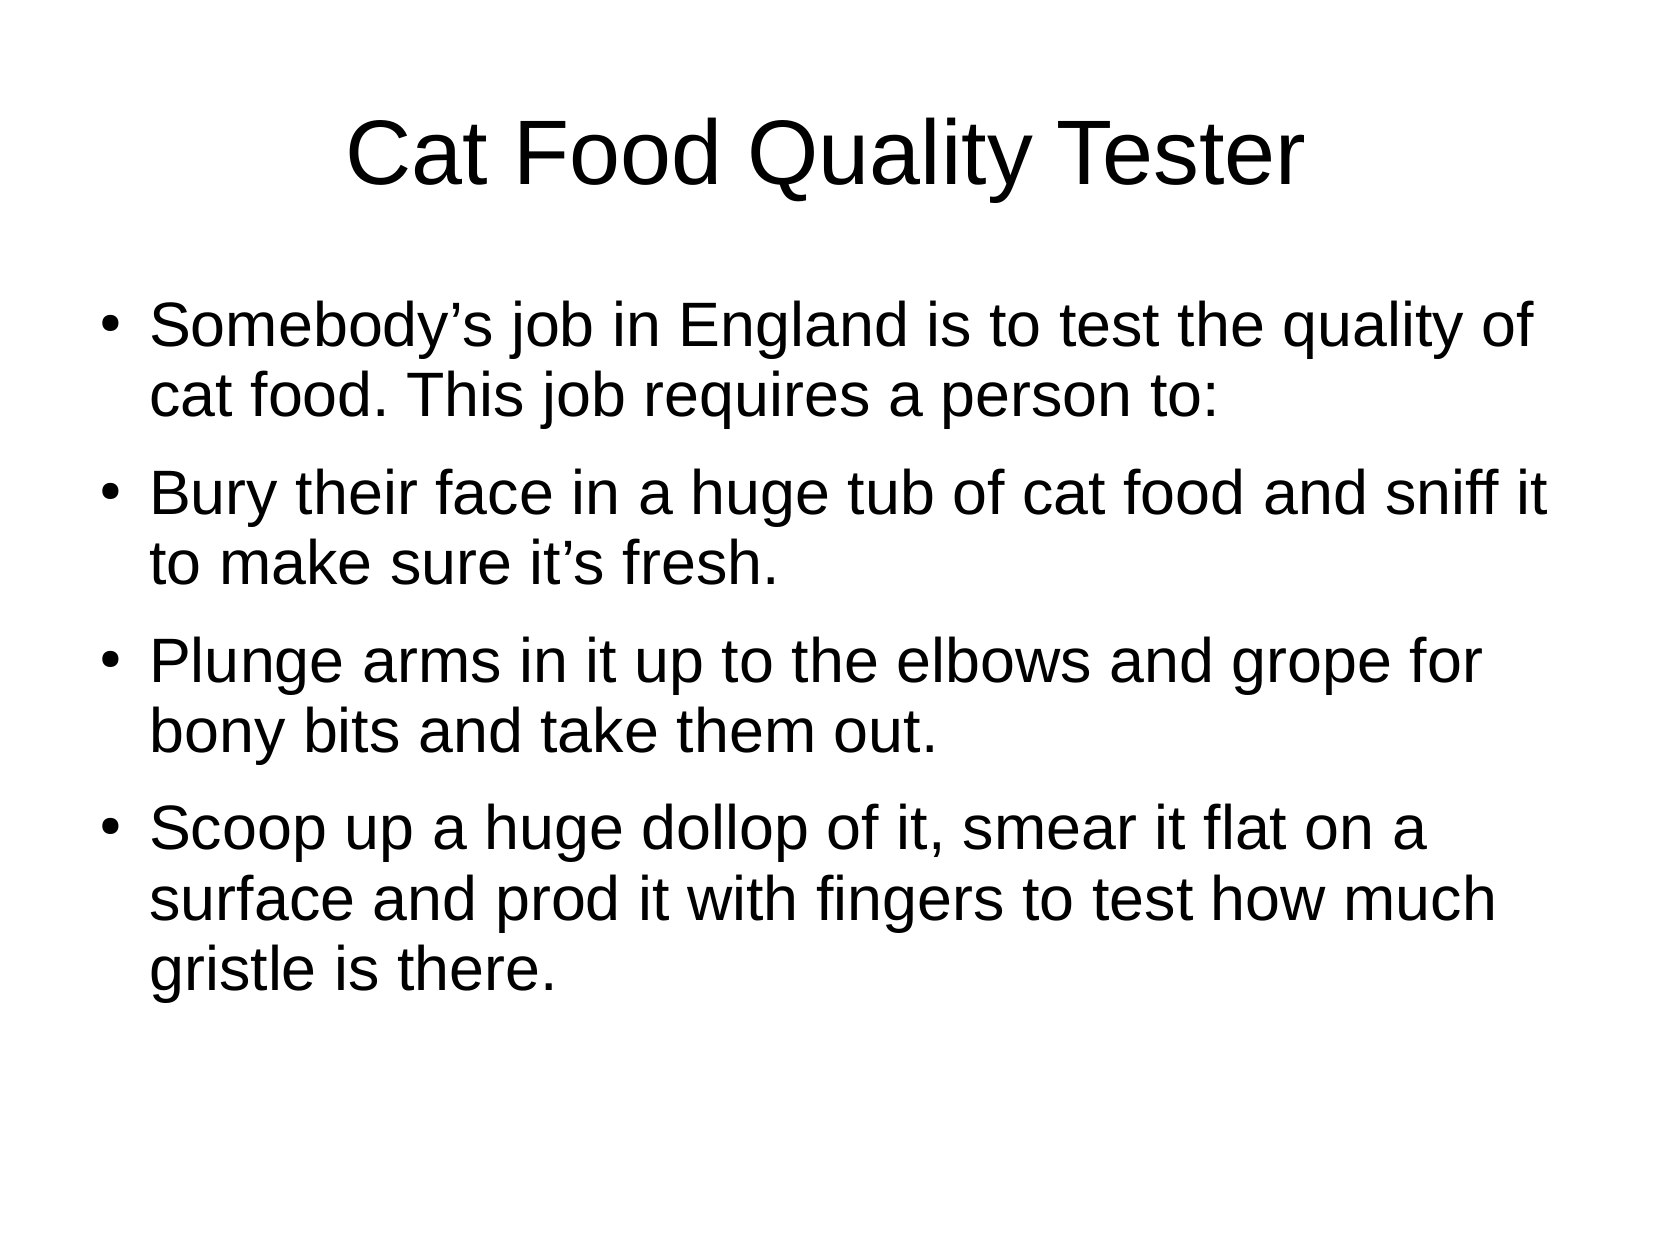

# Cat Food Quality Tester
Somebody’s job in England is to test the quality of cat food. This job requires a person to:
Bury their face in a huge tub of cat food and sniff it to make sure it’s fresh.
Plunge arms in it up to the elbows and grope for bony bits and take them out.
Scoop up a huge dollop of it, smear it flat on a surface and prod it with fingers to test how much gristle is there.